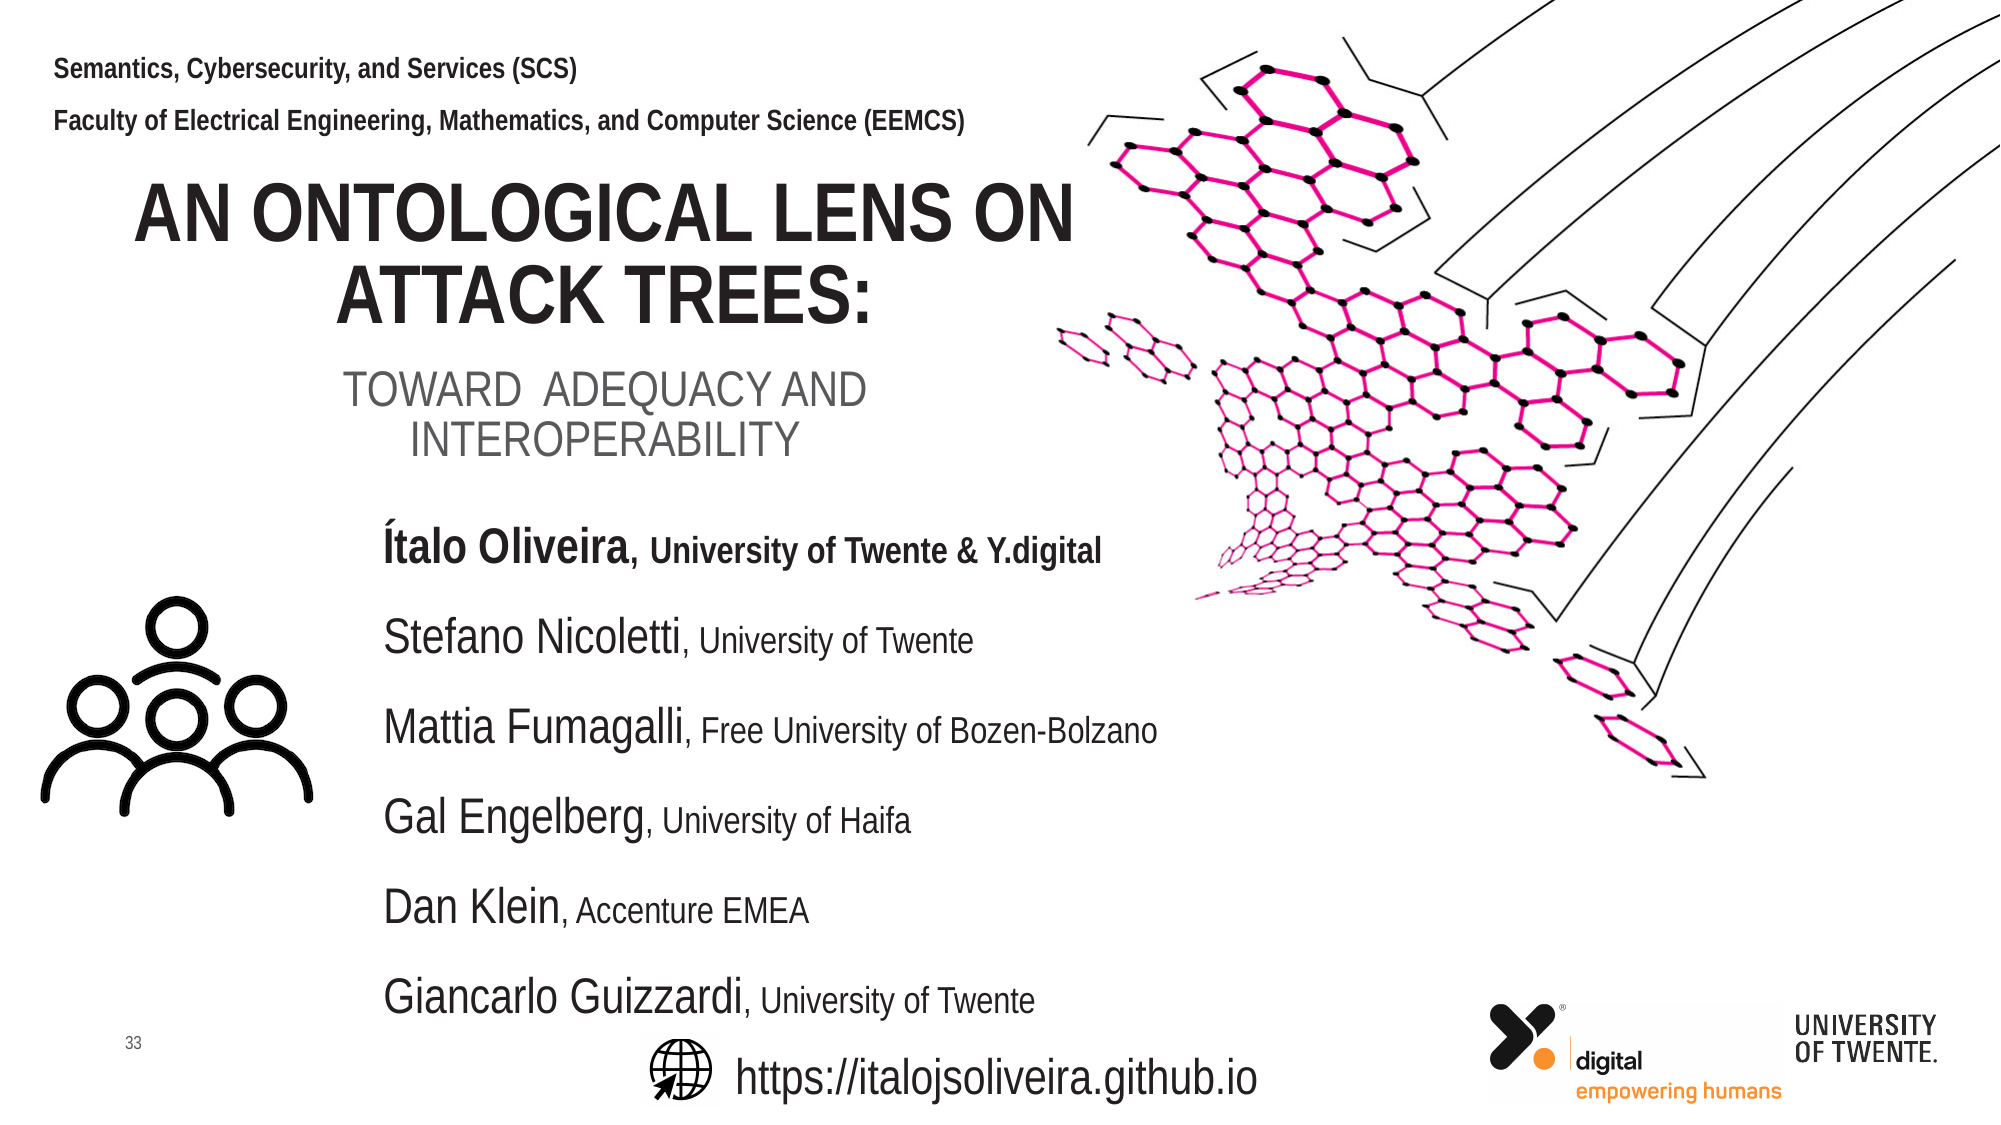

Semantics, Cybersecurity, and Services (SCS)
Faculty of Electrical Engineering, Mathematics, and Computer Science (EEMCS)
An Ontological Lens on Attack Trees:
Toward Adequacy and interoperability
Ítalo Oliveira, University of Twente & Y.digital
Stefano Nicoletti, University of Twente
Mattia Fumagalli, Free University of Bozen-Bolzano
Gal Engelberg, University of Haifa
Dan Klein, Accenture EMEA
Giancarlo Guizzardi, University of Twente
https://italojsoliveira.github.io
# .